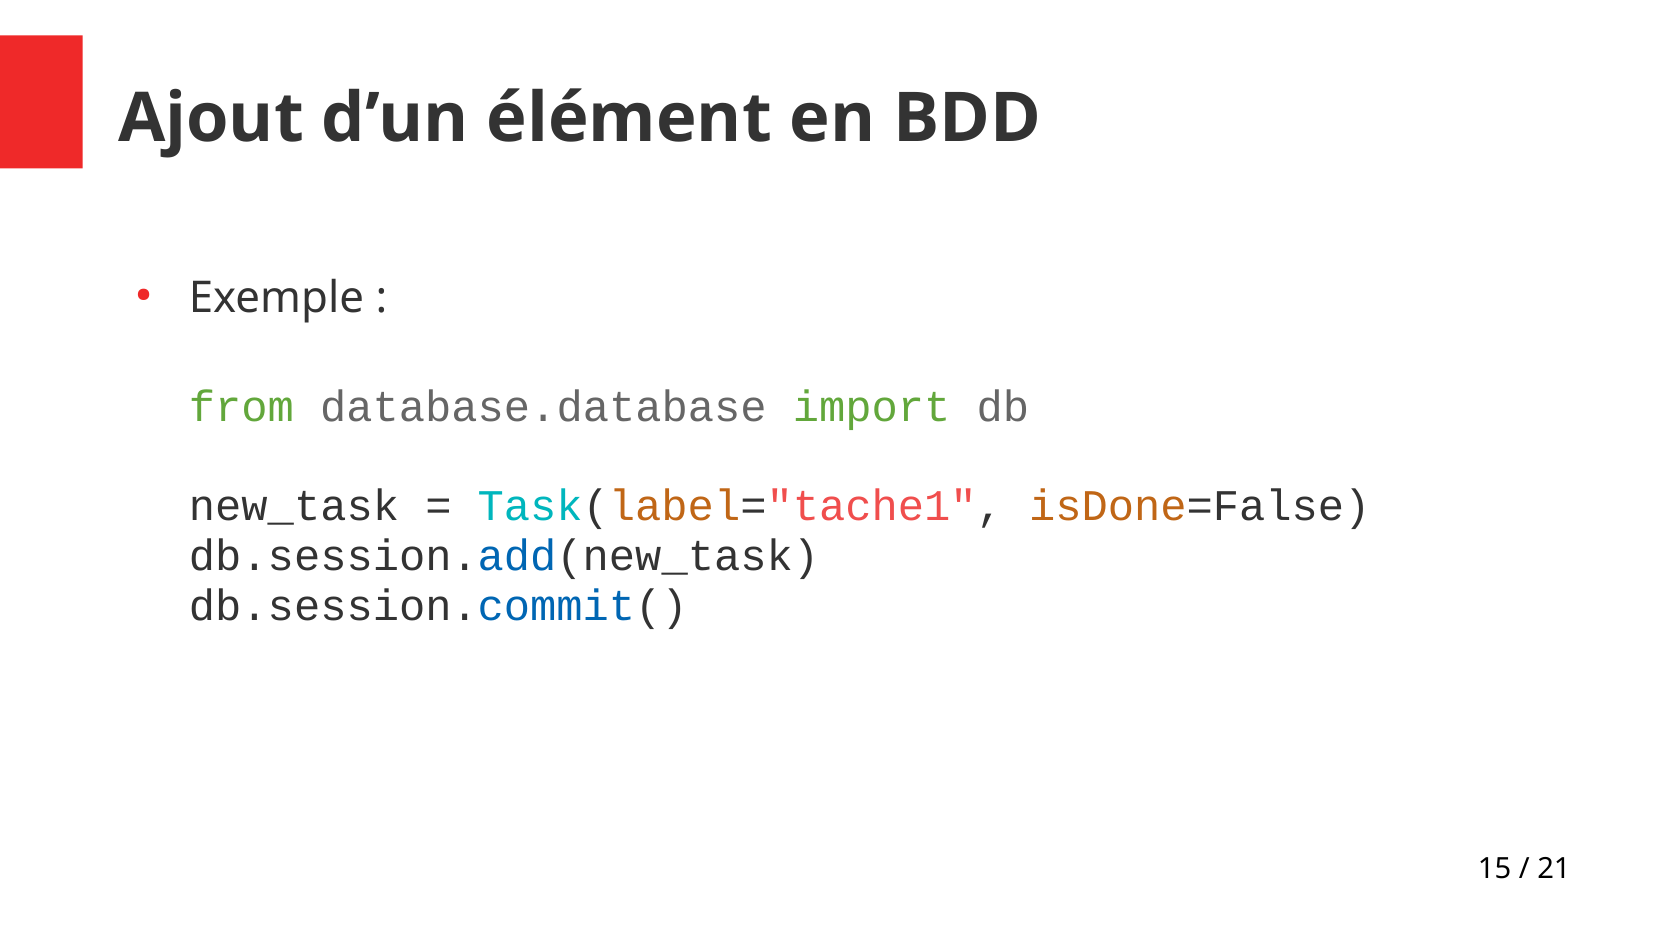

# Ajout d’un élément en BDD
Exemple :
from database.database import db
new_task = Task(label="tache1", isDone=False)
db.session.add(new_task)
db.session.commit()
15